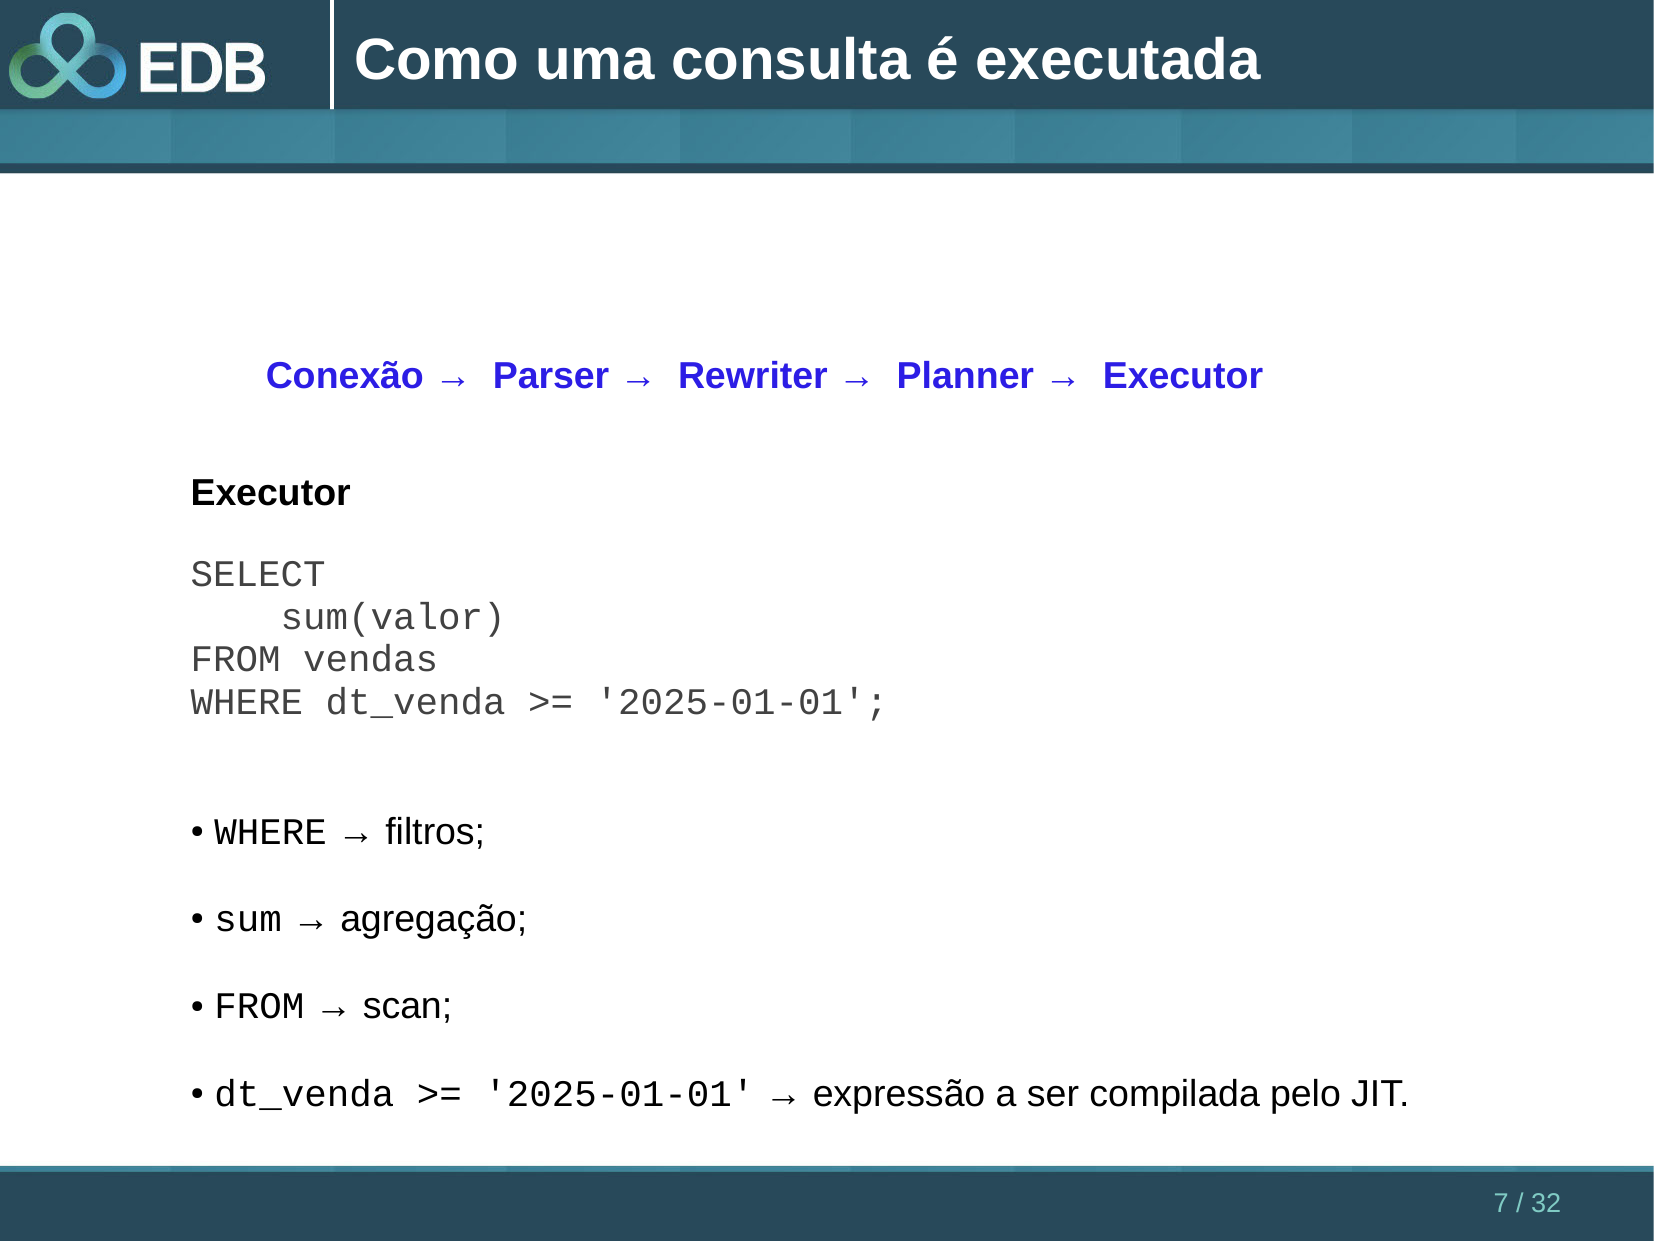

# Como uma consulta é executada
Conexão → Parser → Rewriter → Planner → Executor
Executor
SELECT
 sum(valor)
FROM vendas
WHERE dt_venda >= '2025-01-01';
 WHERE → filtros;
 sum → agregação;
 FROM → scan;
 dt_venda >= '2025-01-01' → expressão a ser compilada pelo JIT.